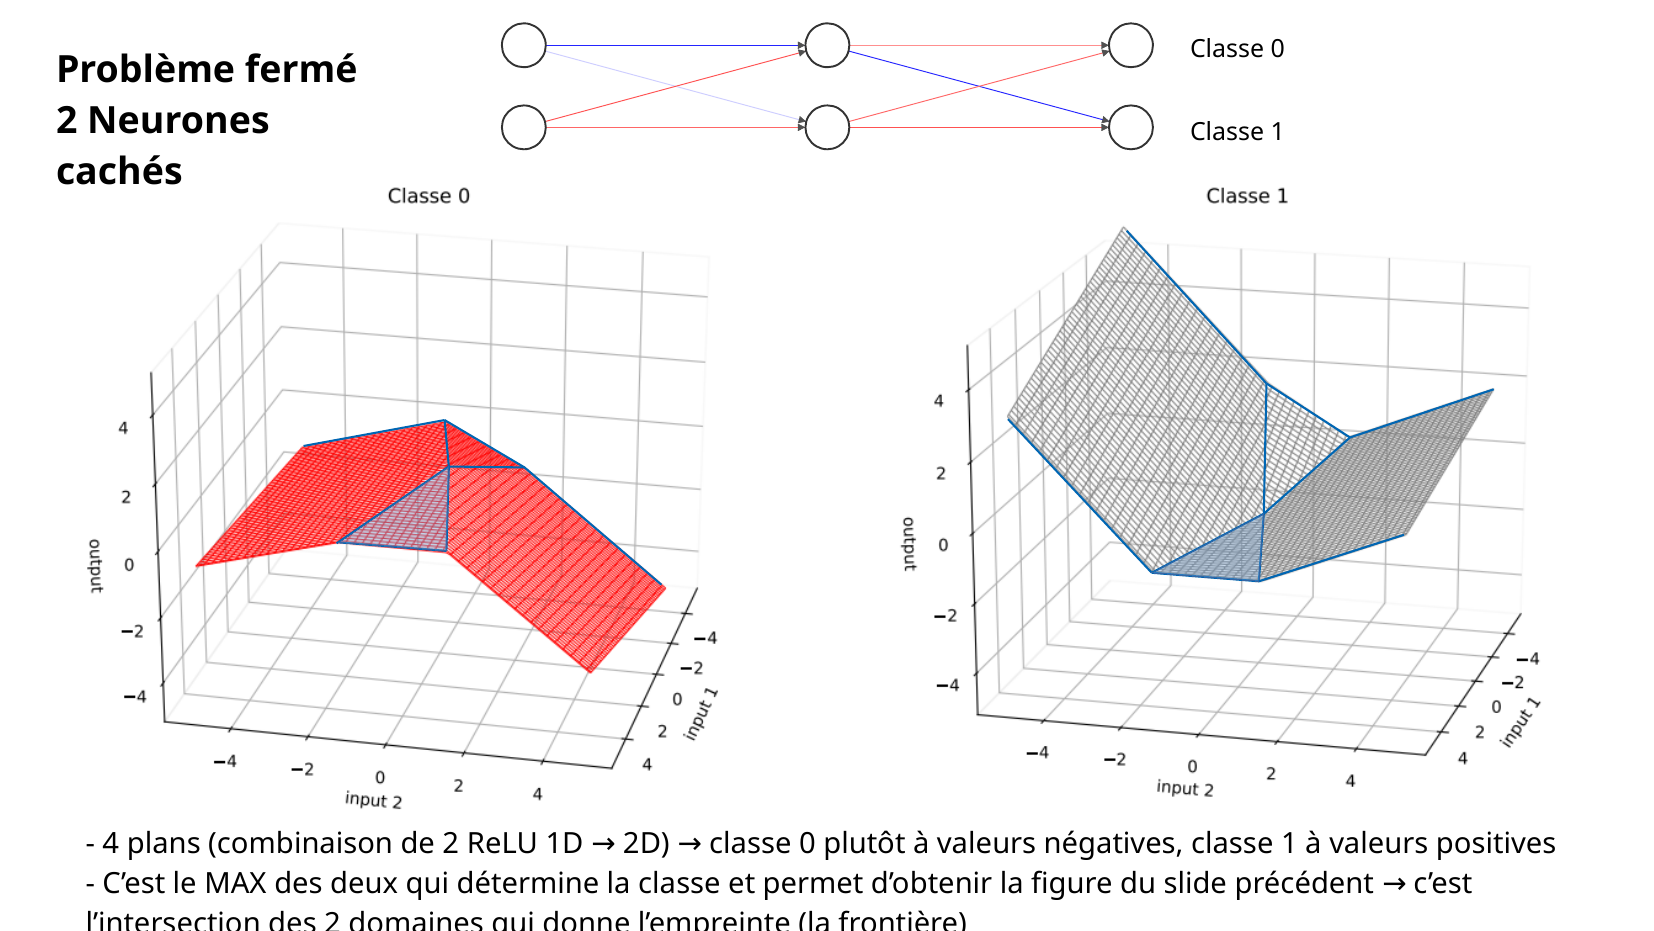

Classe 0
Problème fermé
2 Neurones cachés
Classe 1
- 4 plans (combinaison de 2 ReLU 1D → 2D) → classe 0 plutôt à valeurs négatives, classe 1 à valeurs positives
- C’est le MAX des deux qui détermine la classe et permet d’obtenir la figure du slide précédent → c’est l’intersection des 2 domaines qui donne l’empreinte (la frontière)